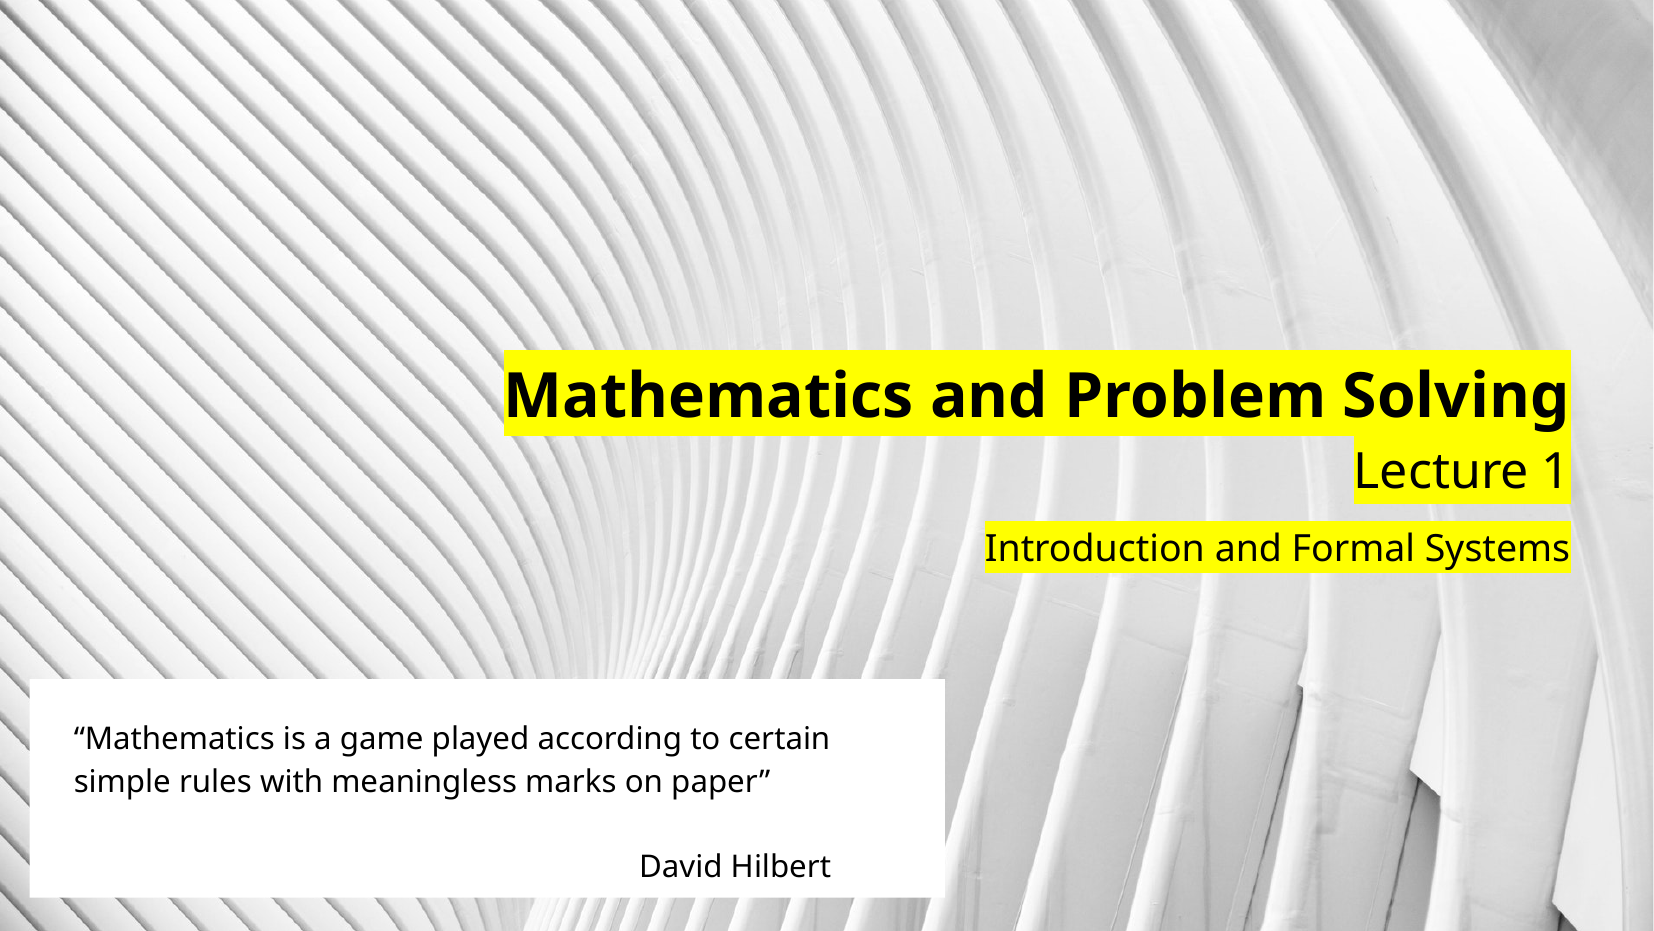

#
Mathematics and Problem Solving
Lecture 1
Introduction and Formal Systems
“Mathematics is a game played according to certain simple rules with meaningless marks on paper”
David Hilbert